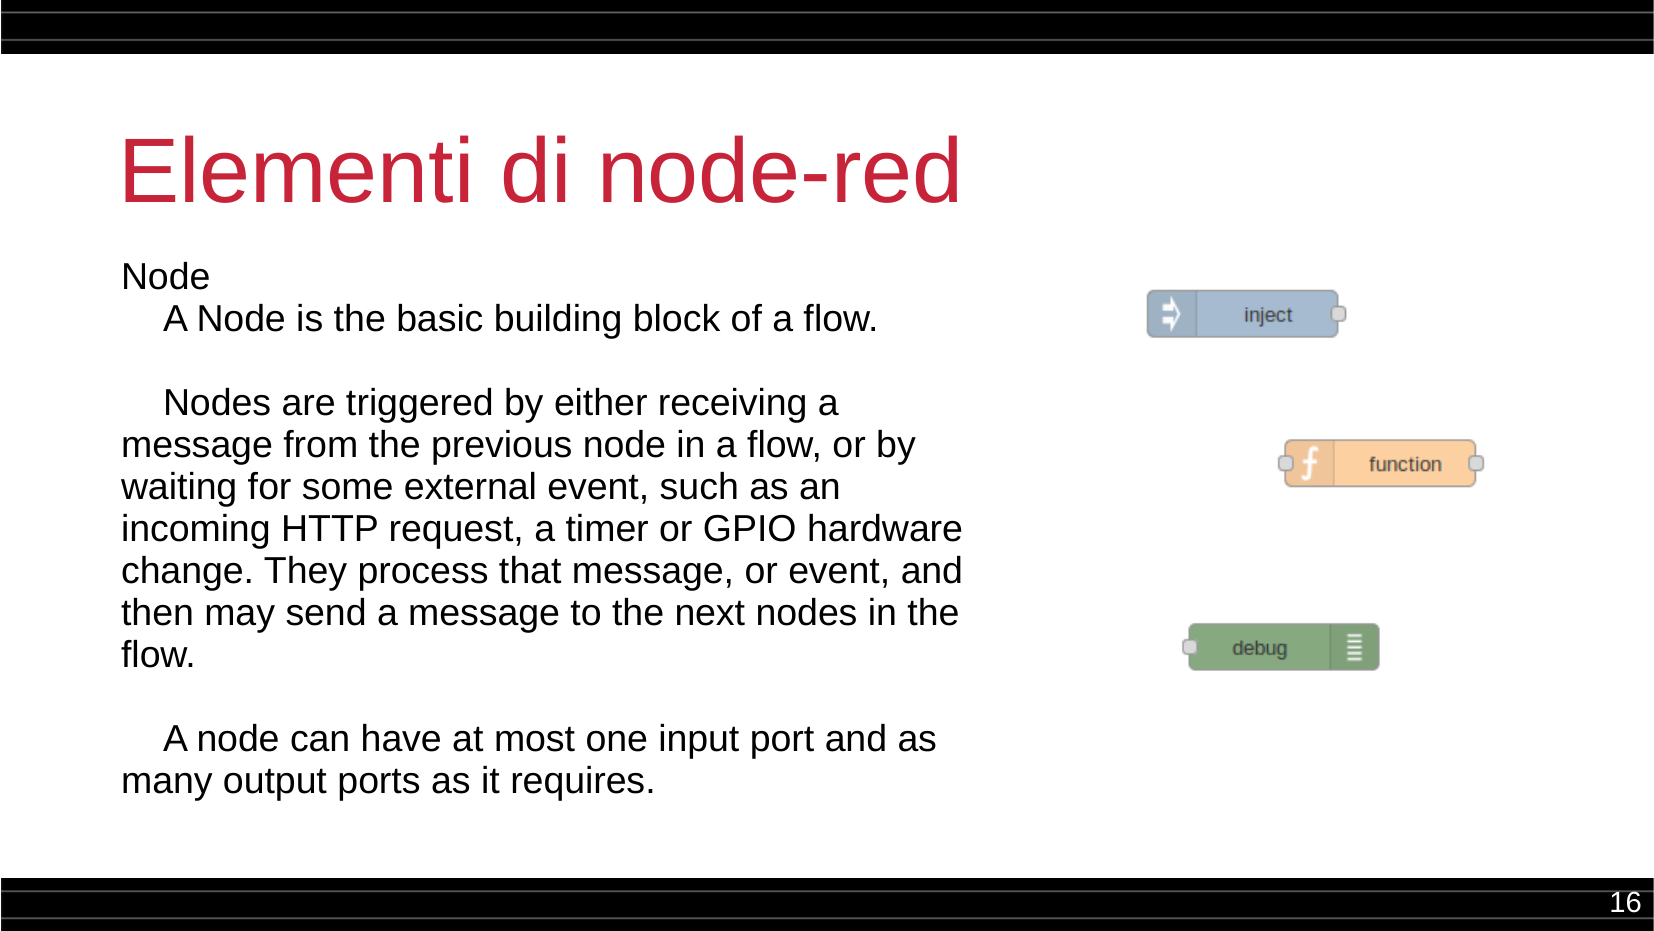

# Elementi di node-red
Node
 A Node is the basic building block of a flow.
 Nodes are triggered by either receiving a message from the previous node in a flow, or by waiting for some external event, such as an incoming HTTP request, a timer or GPIO hardware change. They process that message, or event, and then may send a message to the next nodes in the flow.
 A node can have at most one input port and as many output ports as it requires.